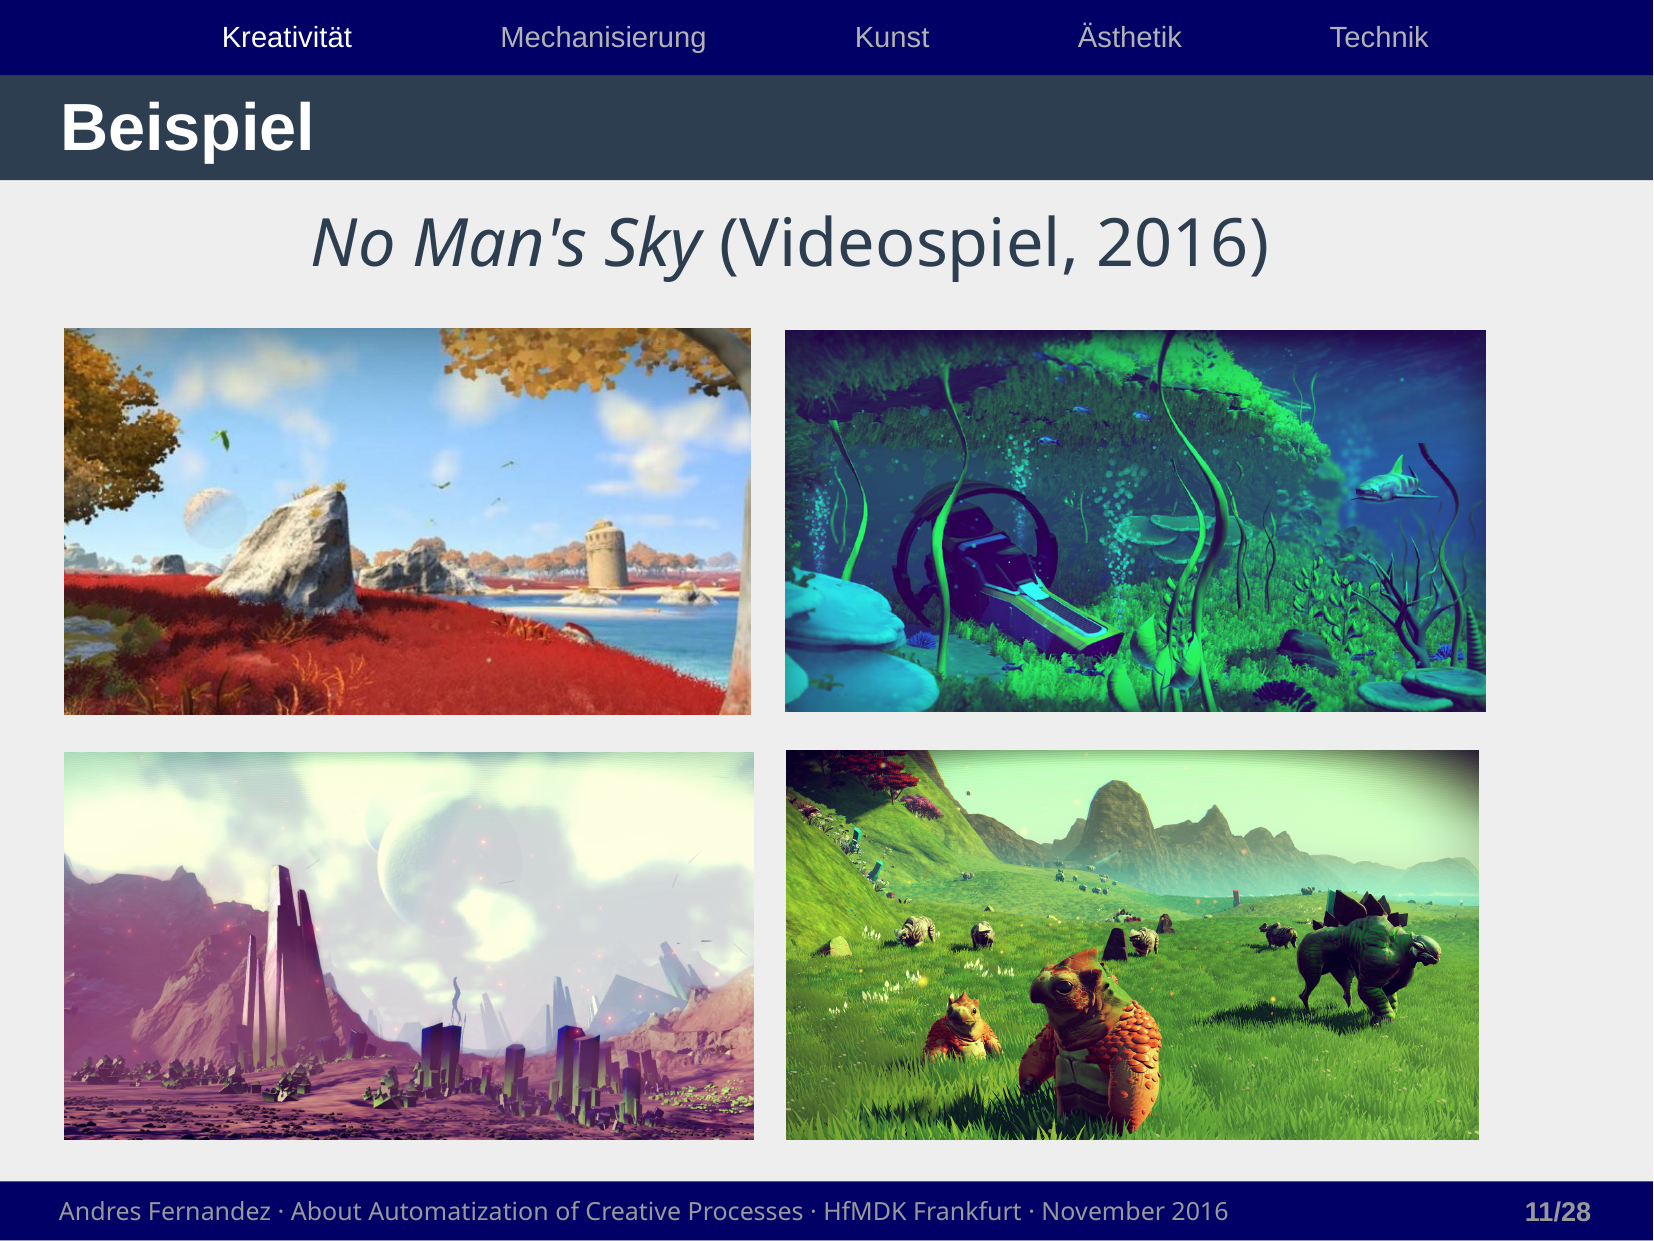

Kreativität Mechanisierung Kunst Ästhetik Technik
# Beispiel
No Man's Sky (Videospiel, 2016)